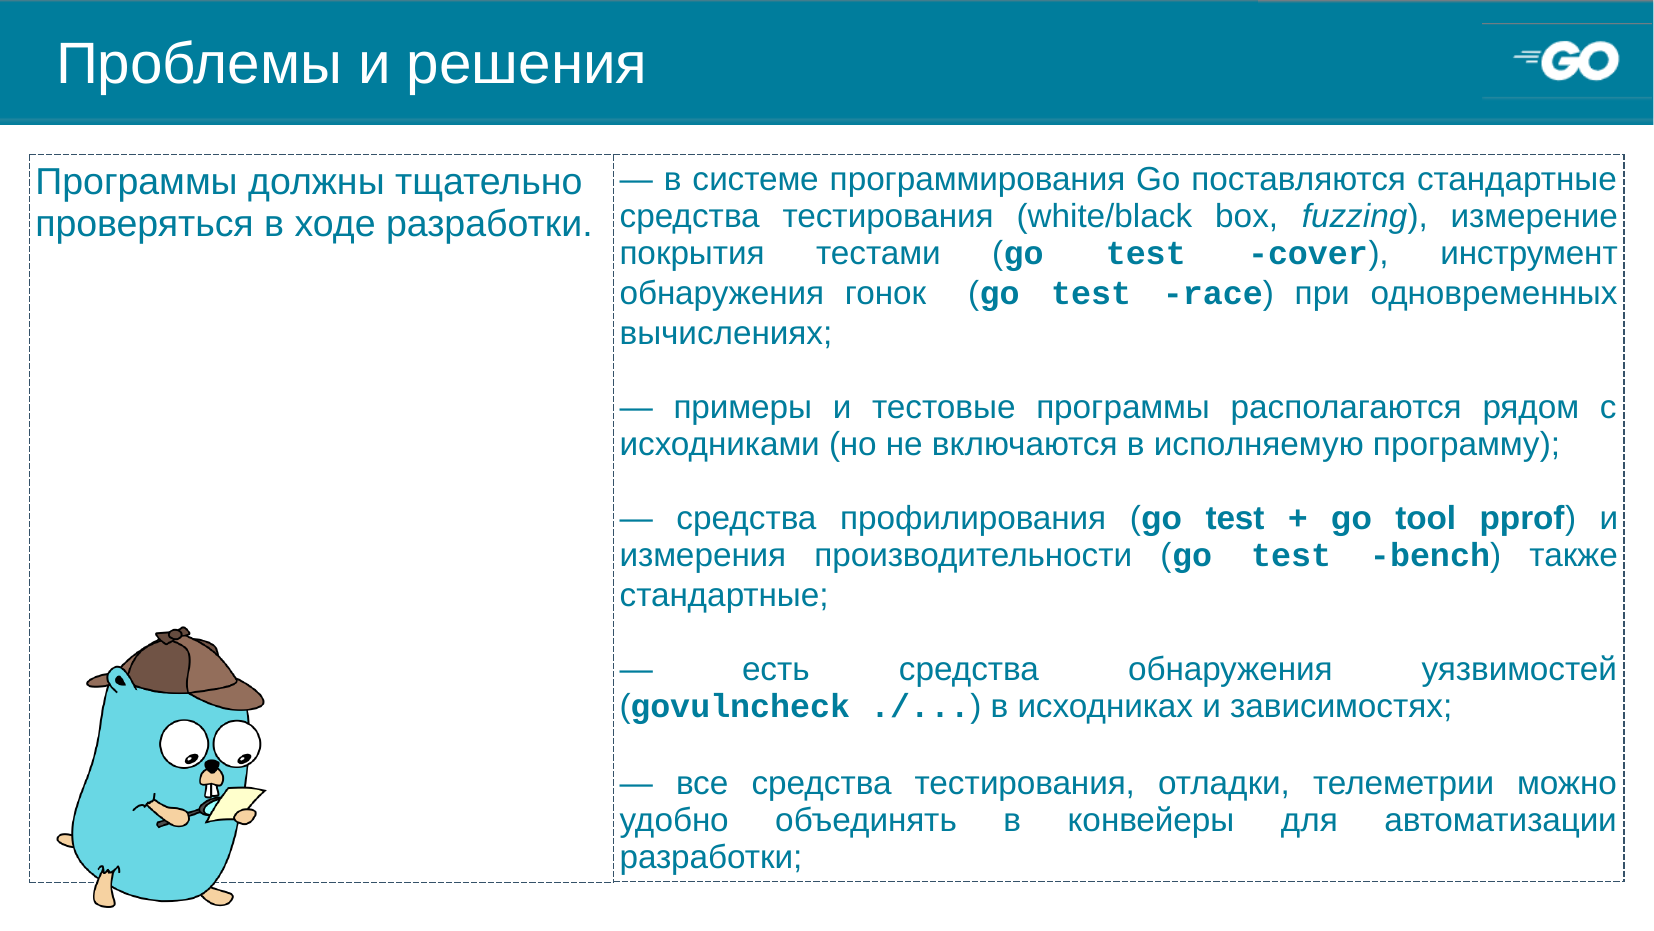

Проблемы и решения
| Программы должны тщательно проверяться в ходе разработки. | — в системе программирования Go поставляются стандартные средства тестирования (white/black box, fuzzing), измерение покрытия тестами (go test -cover), инструмент обнаружения гонок (go test -race) при одновременных вычислениях; — примеры и тестовые программы располагаются рядом с исходниками (но не включаются в исполняемую программу); — средства профилирования (go test + go tool pprof) и измерения производительности (go test -bench) также стандартные; — есть средства обнаружения уязвимостей (govulncheck ./...) в исходниках и зависимостях; — все средства тестирования, отладки, телеметрии можно удобно объединять в конвейеры для автоматизации разработки; |
| --- | --- |